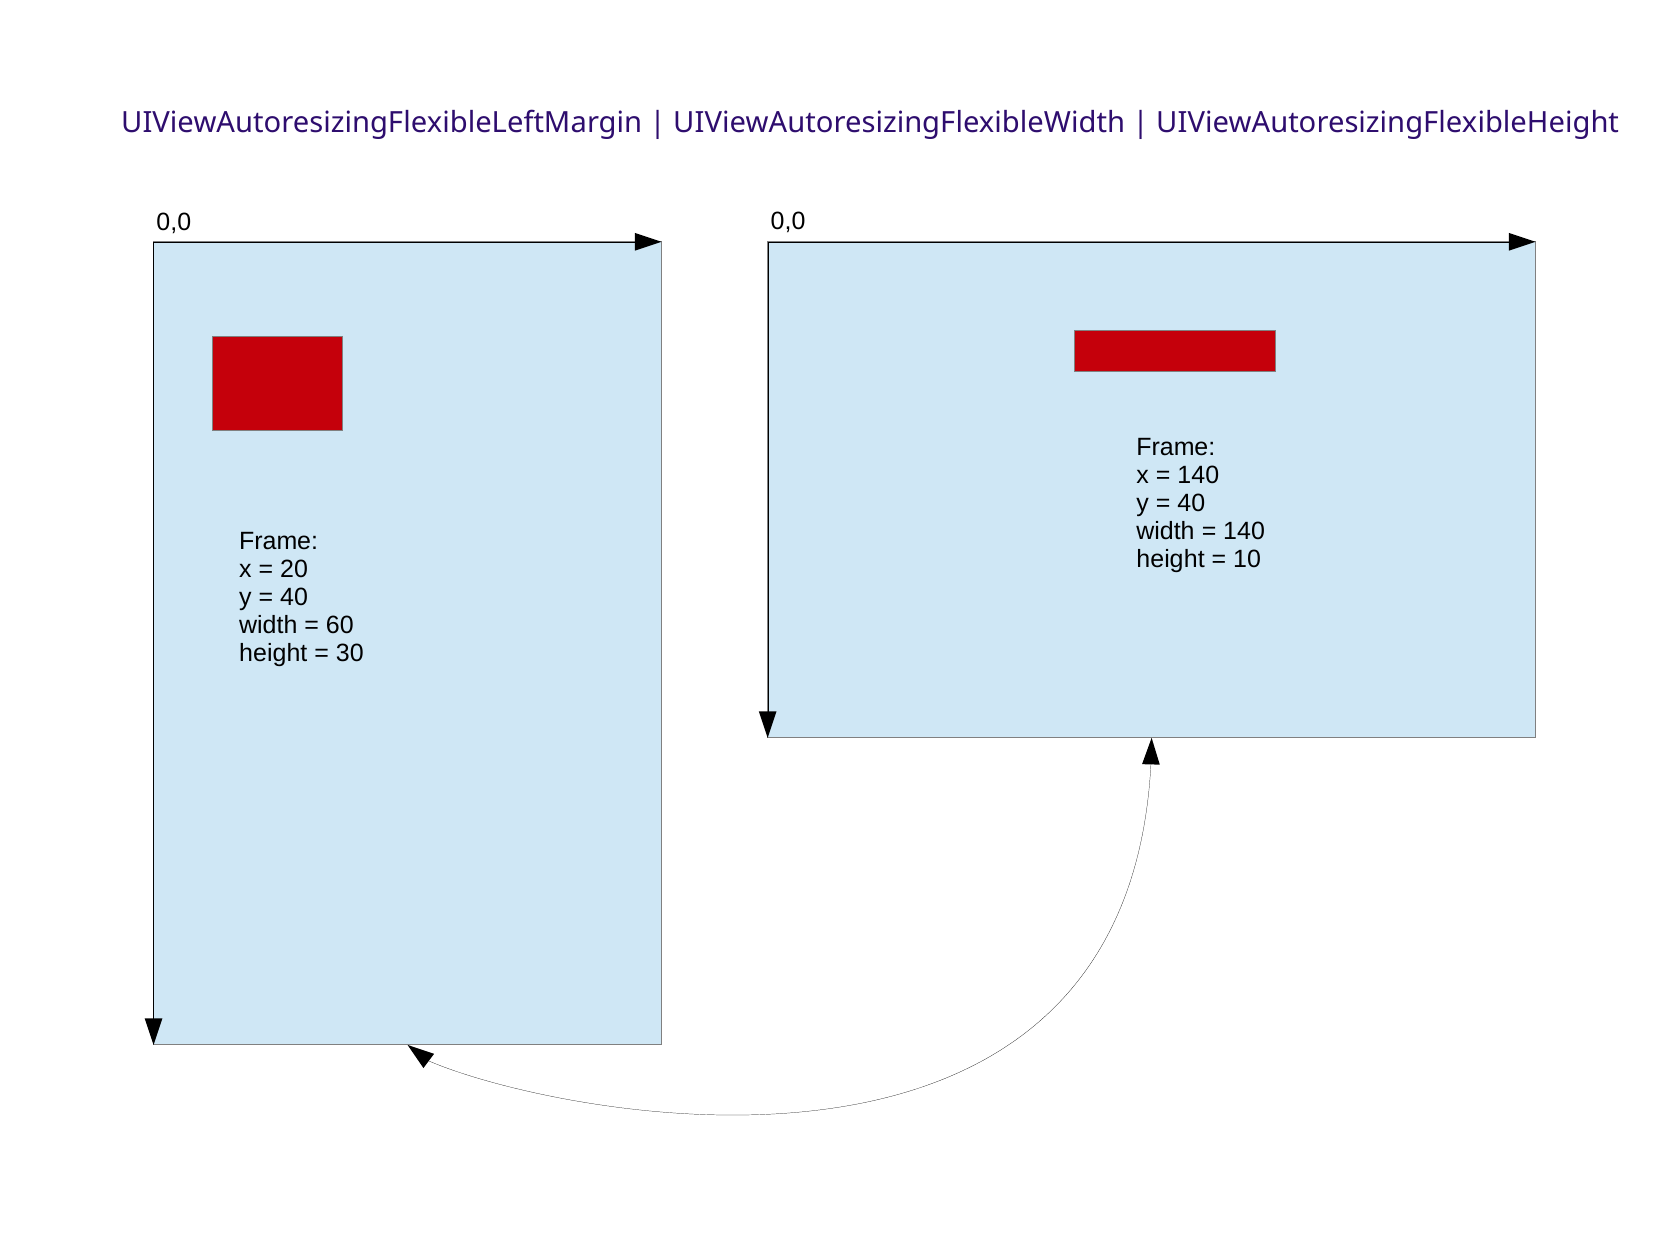

UIViewAutoresizingFlexibleLeftMargin | UIViewAutoresizingFlexibleWidth | UIViewAutoresizingFlexibleHeight
0,0
0,0
Frame:
x = 140
y = 40
width = 140
height = 10
Frame:
x = 20
y = 40
width = 60
height = 30